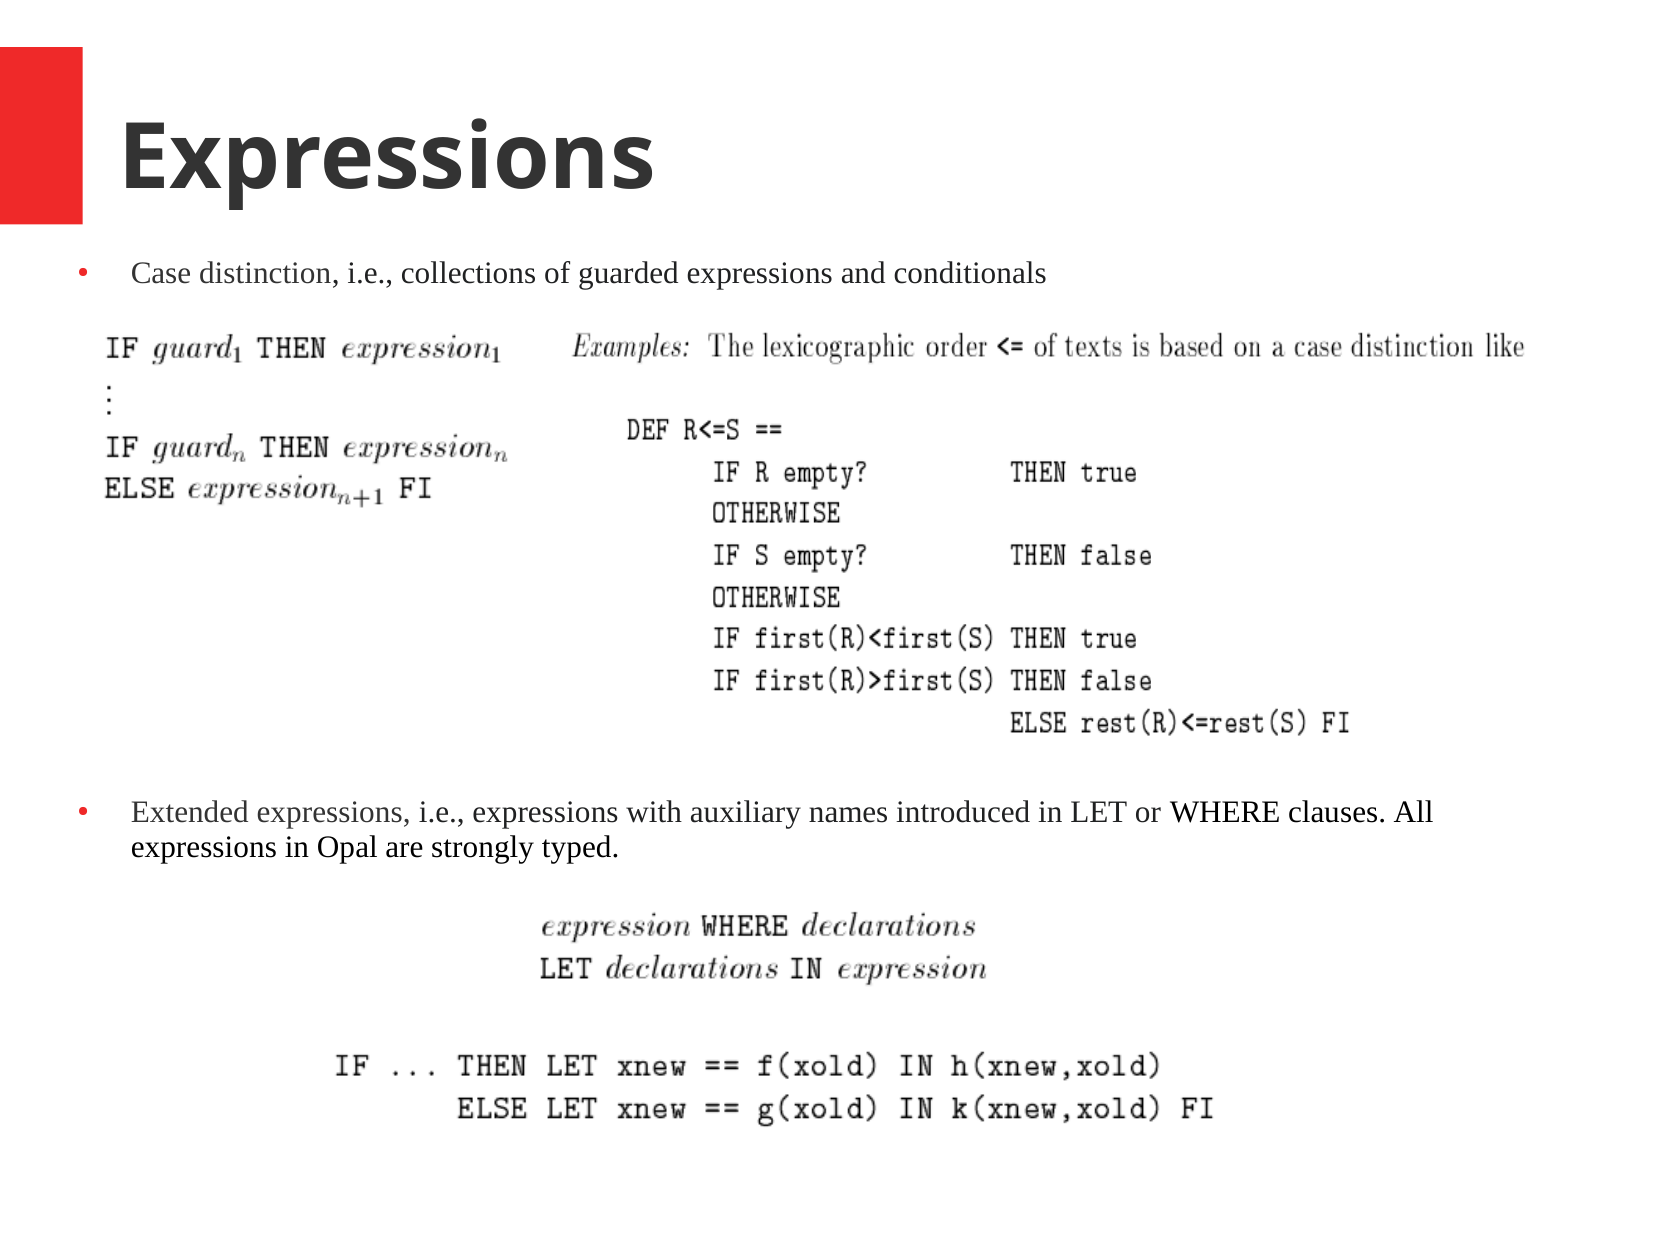

# Expressions
Case distinction, i.e., collections of guarded expressions and conditionals
Extended expressions, i.e., expressions with auxiliary names introduced in LET or WHERE clauses. All expressions in Opal are strongly typed.